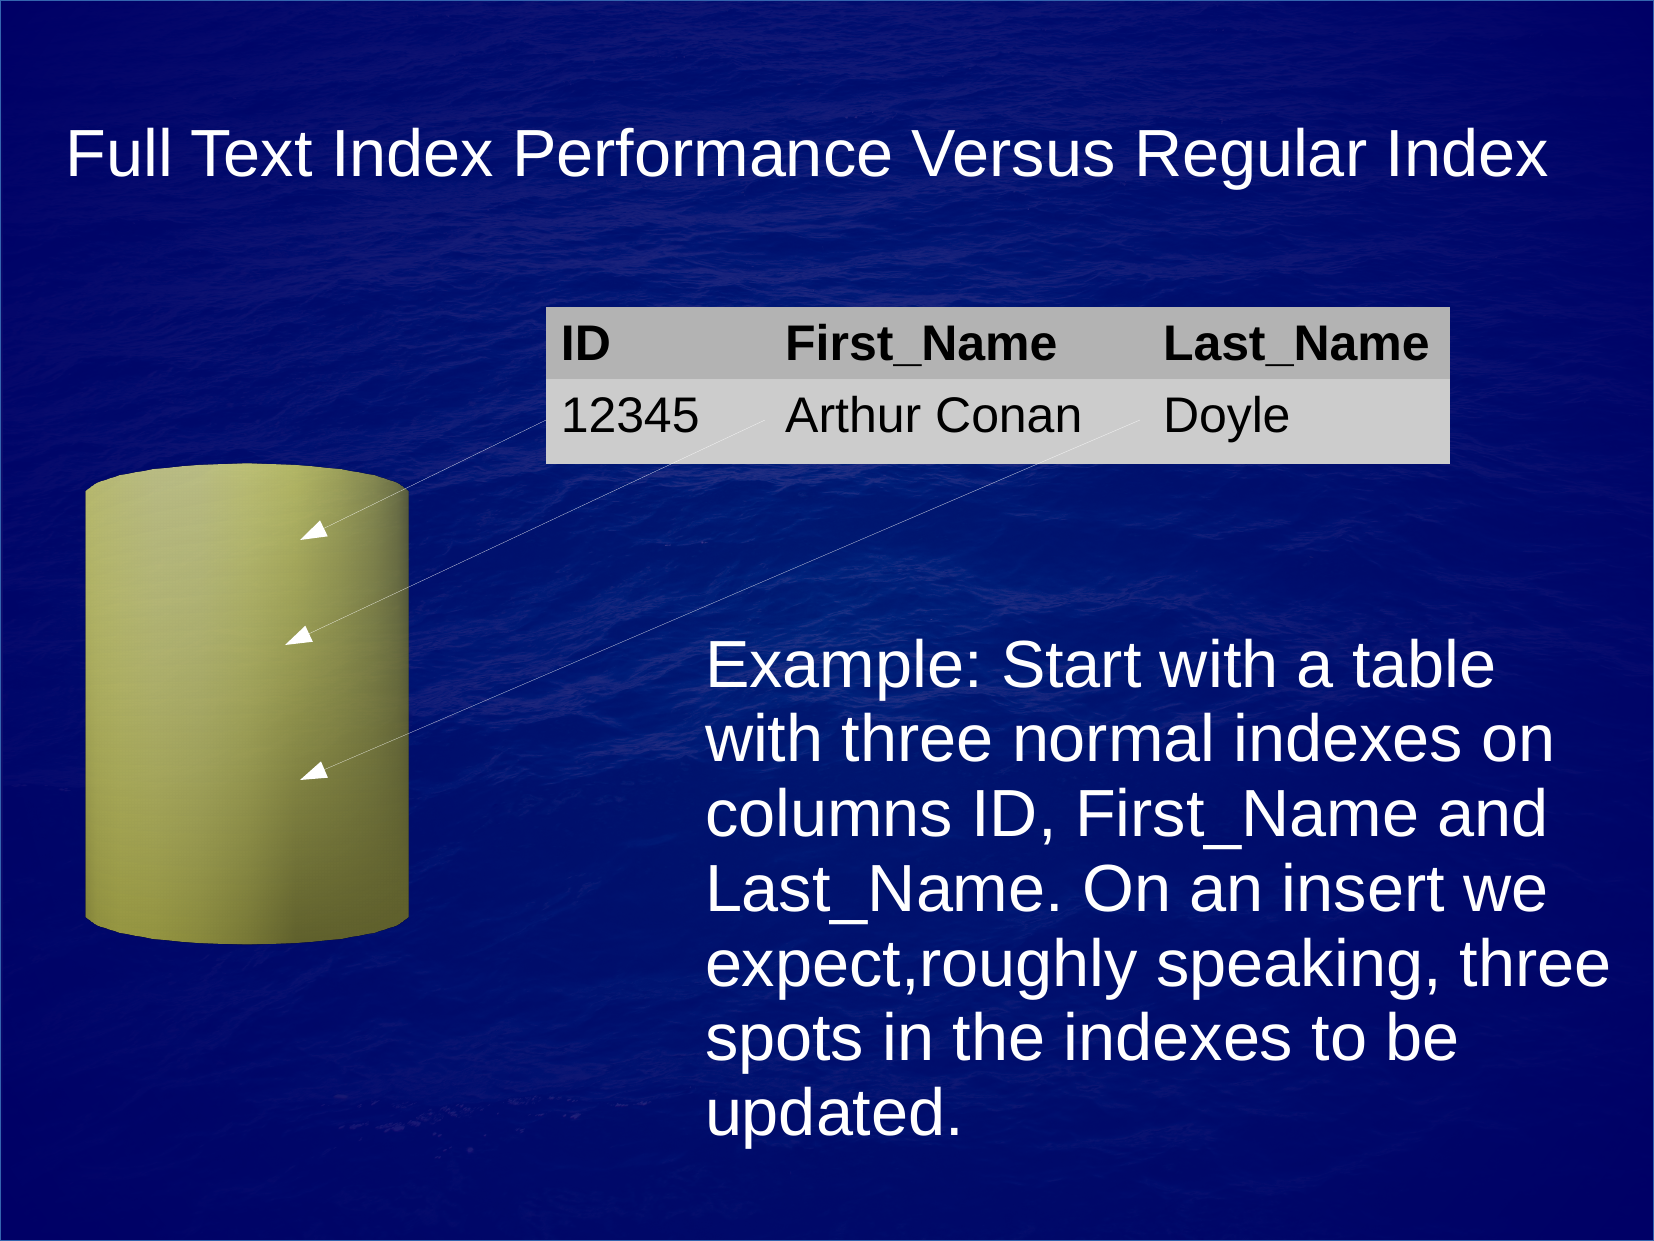

# Full Text Index Performance Versus Regular Index
| ID | First\_Name | Last\_Name |
| --- | --- | --- |
| 12345 | Arthur Conan | Doyle |
Example: Start with a table with three normal indexes on columns ID, First_Name and Last_Name. On an insert we expect,roughly speaking, three spots in the indexes to be updated.